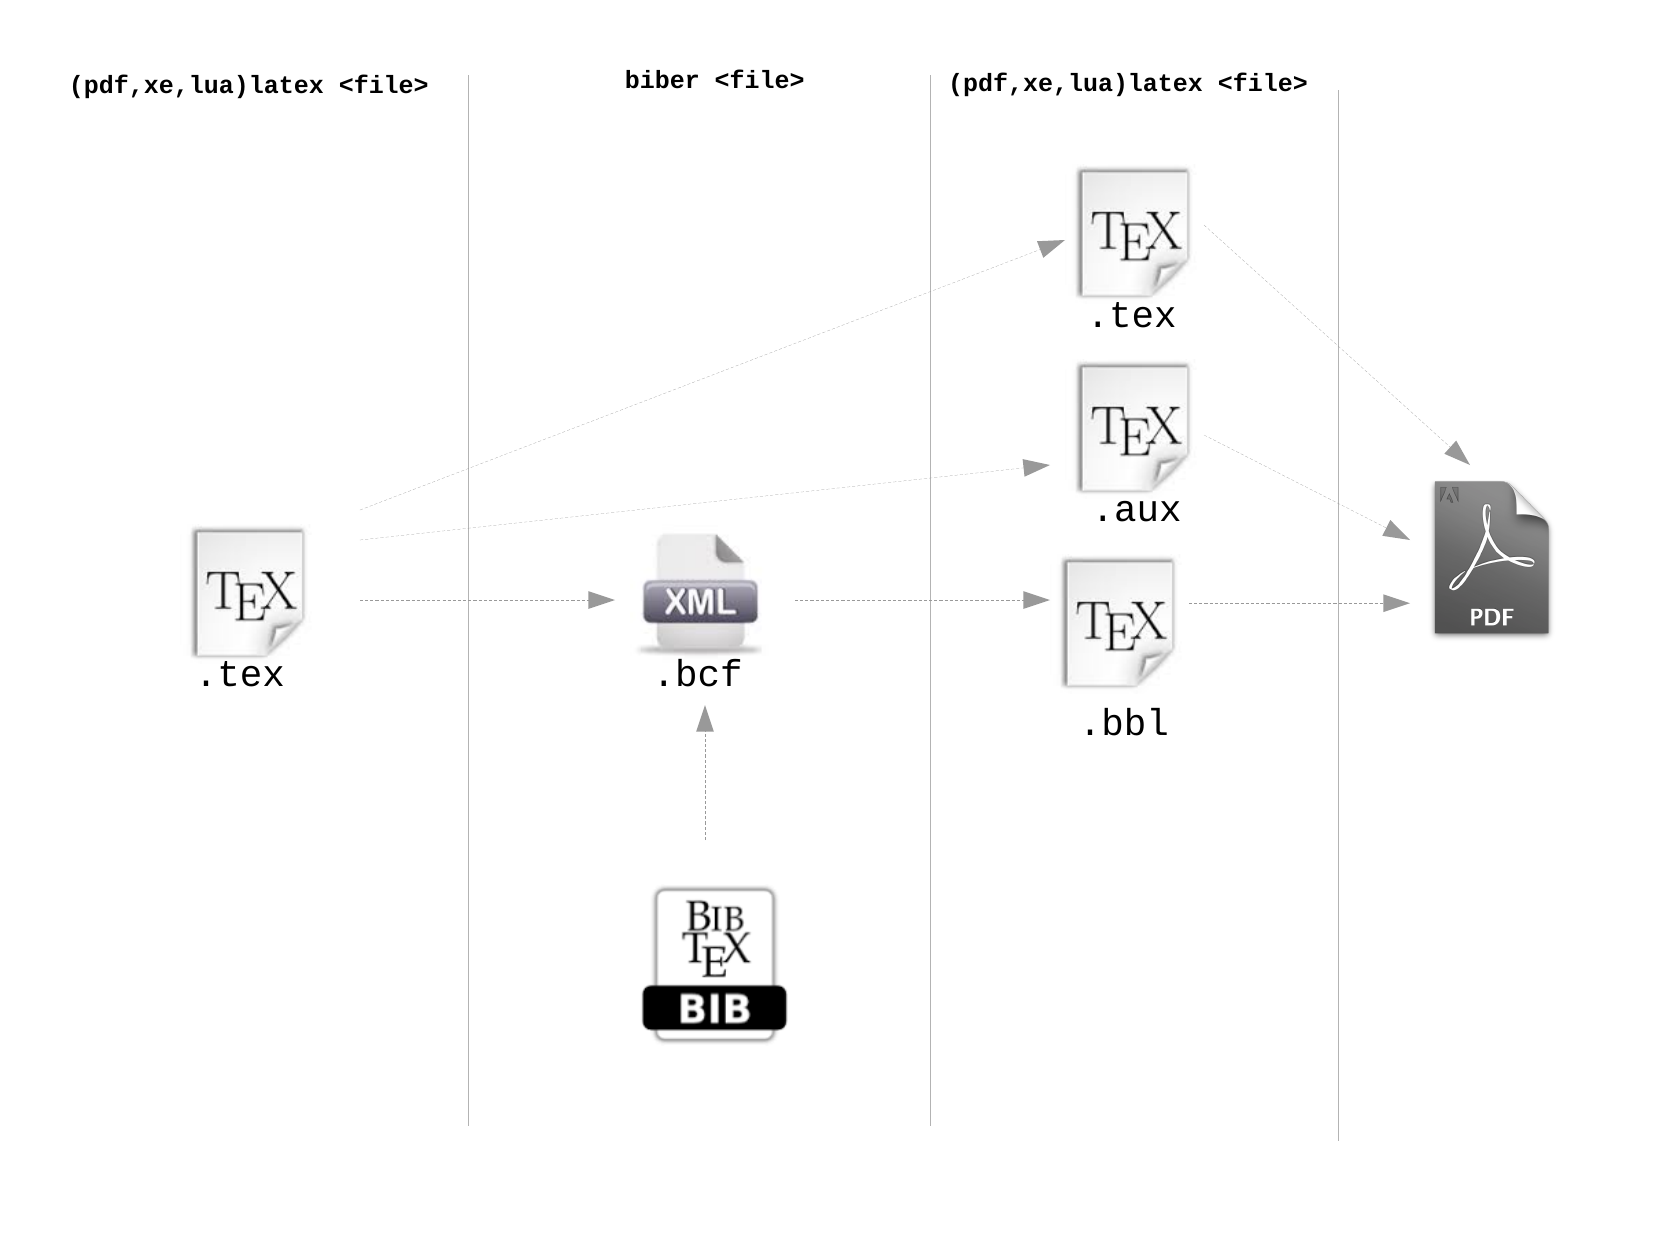

biber <file>
(pdf,xe,lua)latex <file>
(pdf,xe,lua)latex <file>
.tex
.aux
.bbl
.tex
.bcf